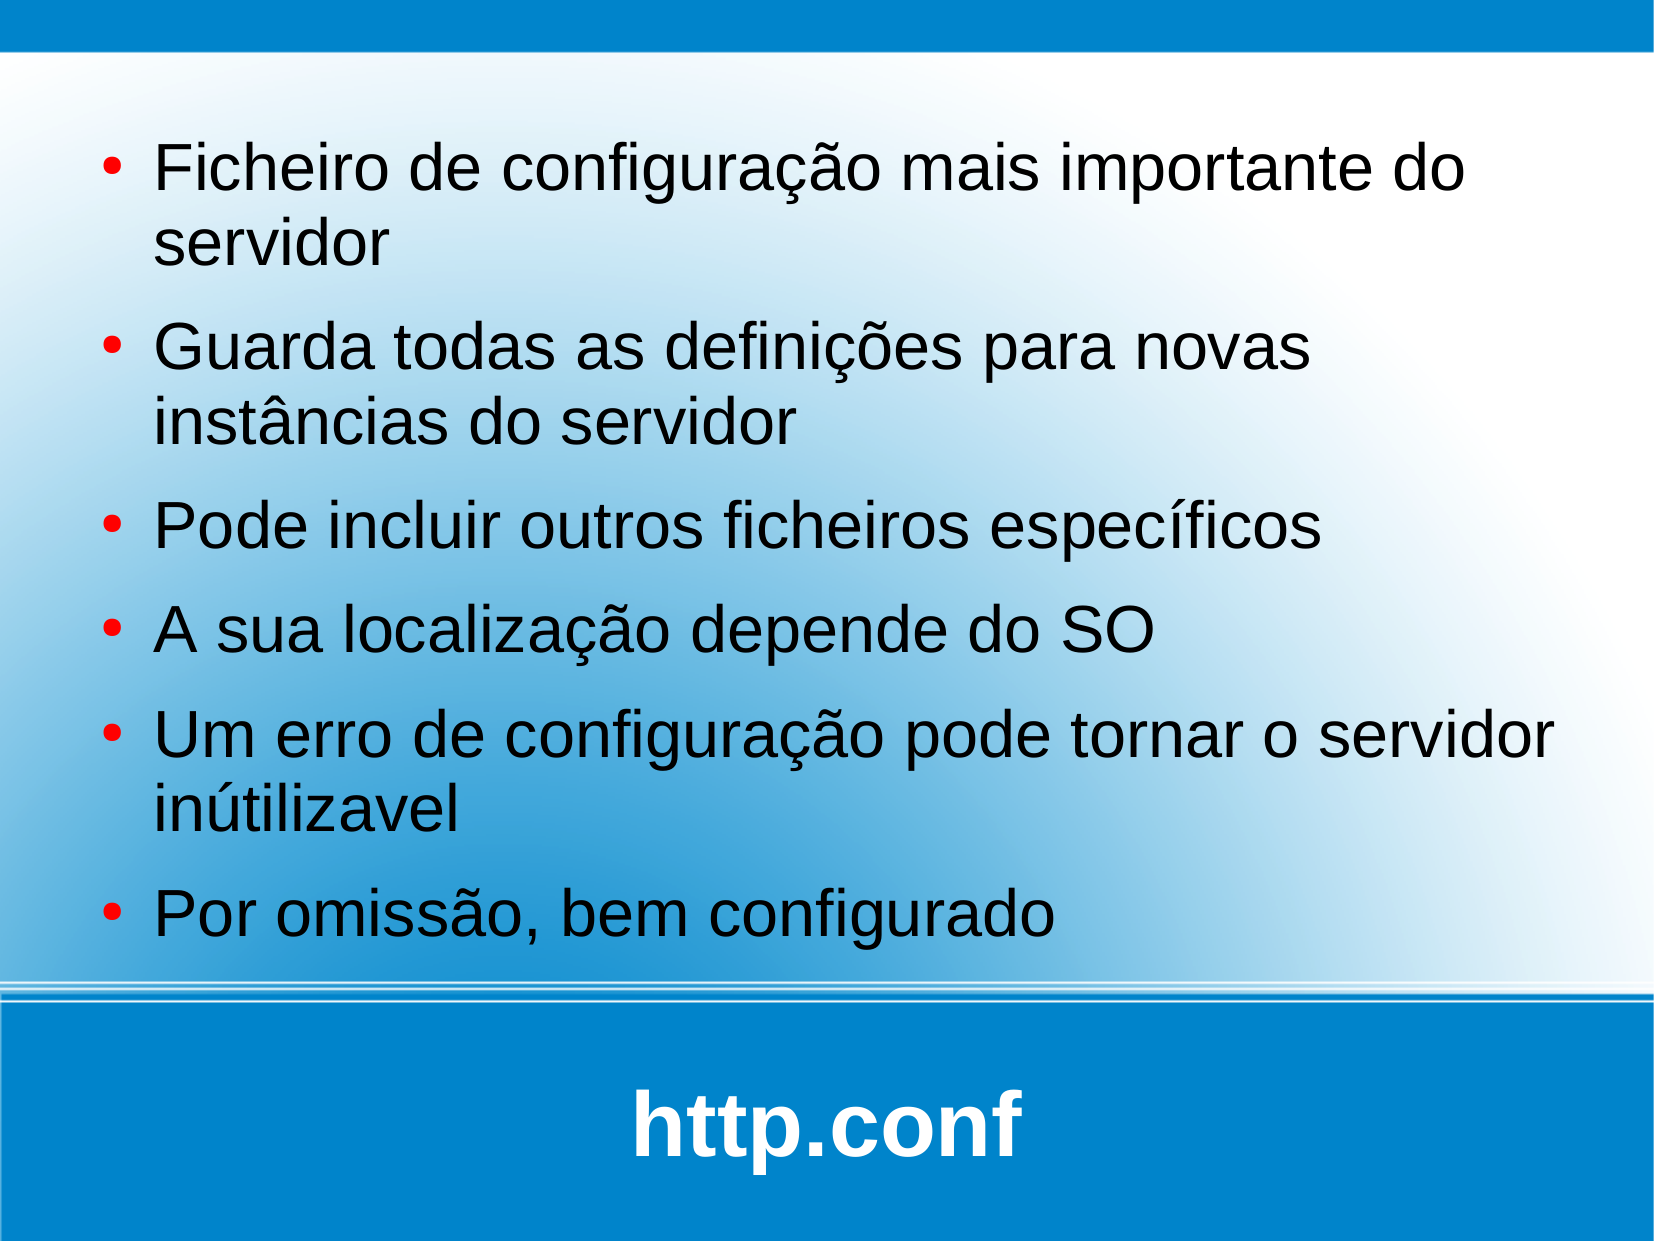

Ficheiro de configuração mais importante do servidor
Guarda todas as definições para novas instâncias do servidor
Pode incluir outros ficheiros específicos
A sua localização depende do SO
Um erro de configuração pode tornar o servidor inútilizavel
Por omissão, bem configurado
# http.conf